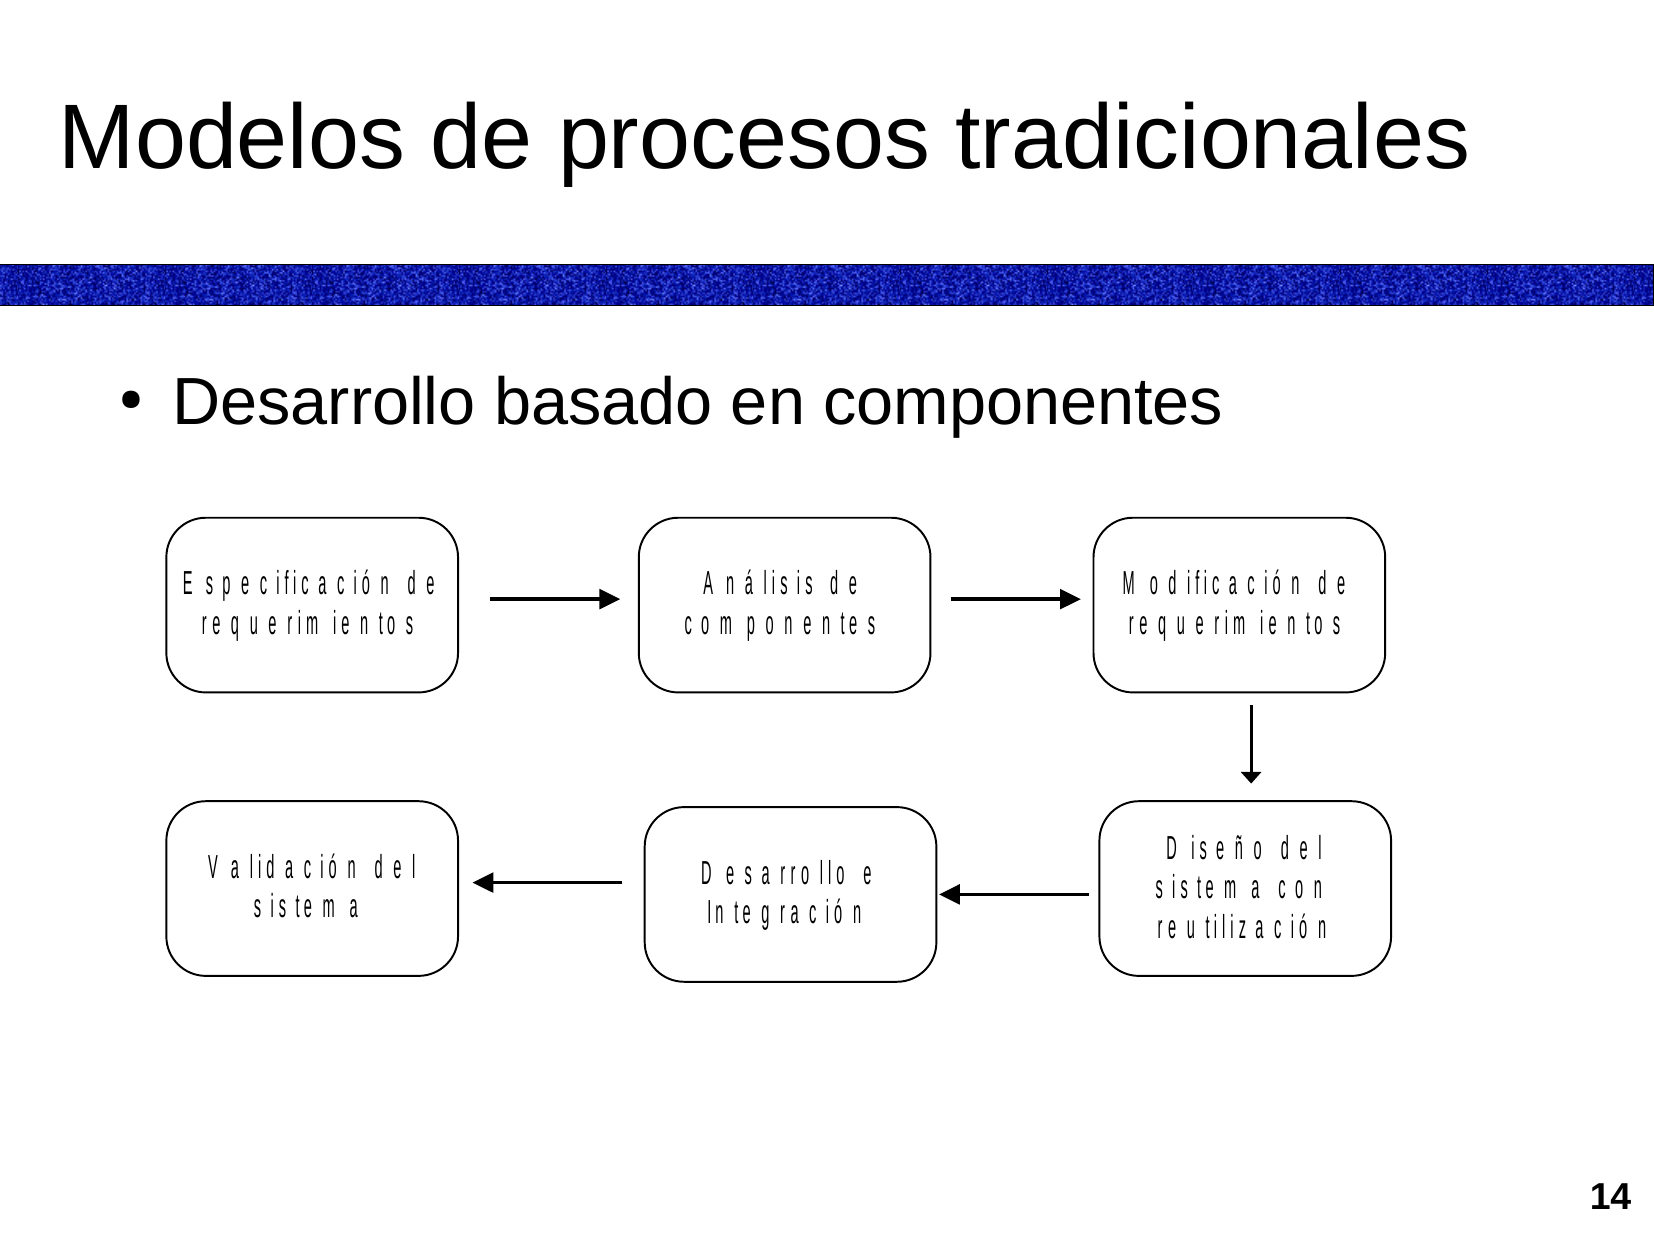

# Modelos de procesos tradicionales
Desarrollo basado en componentes